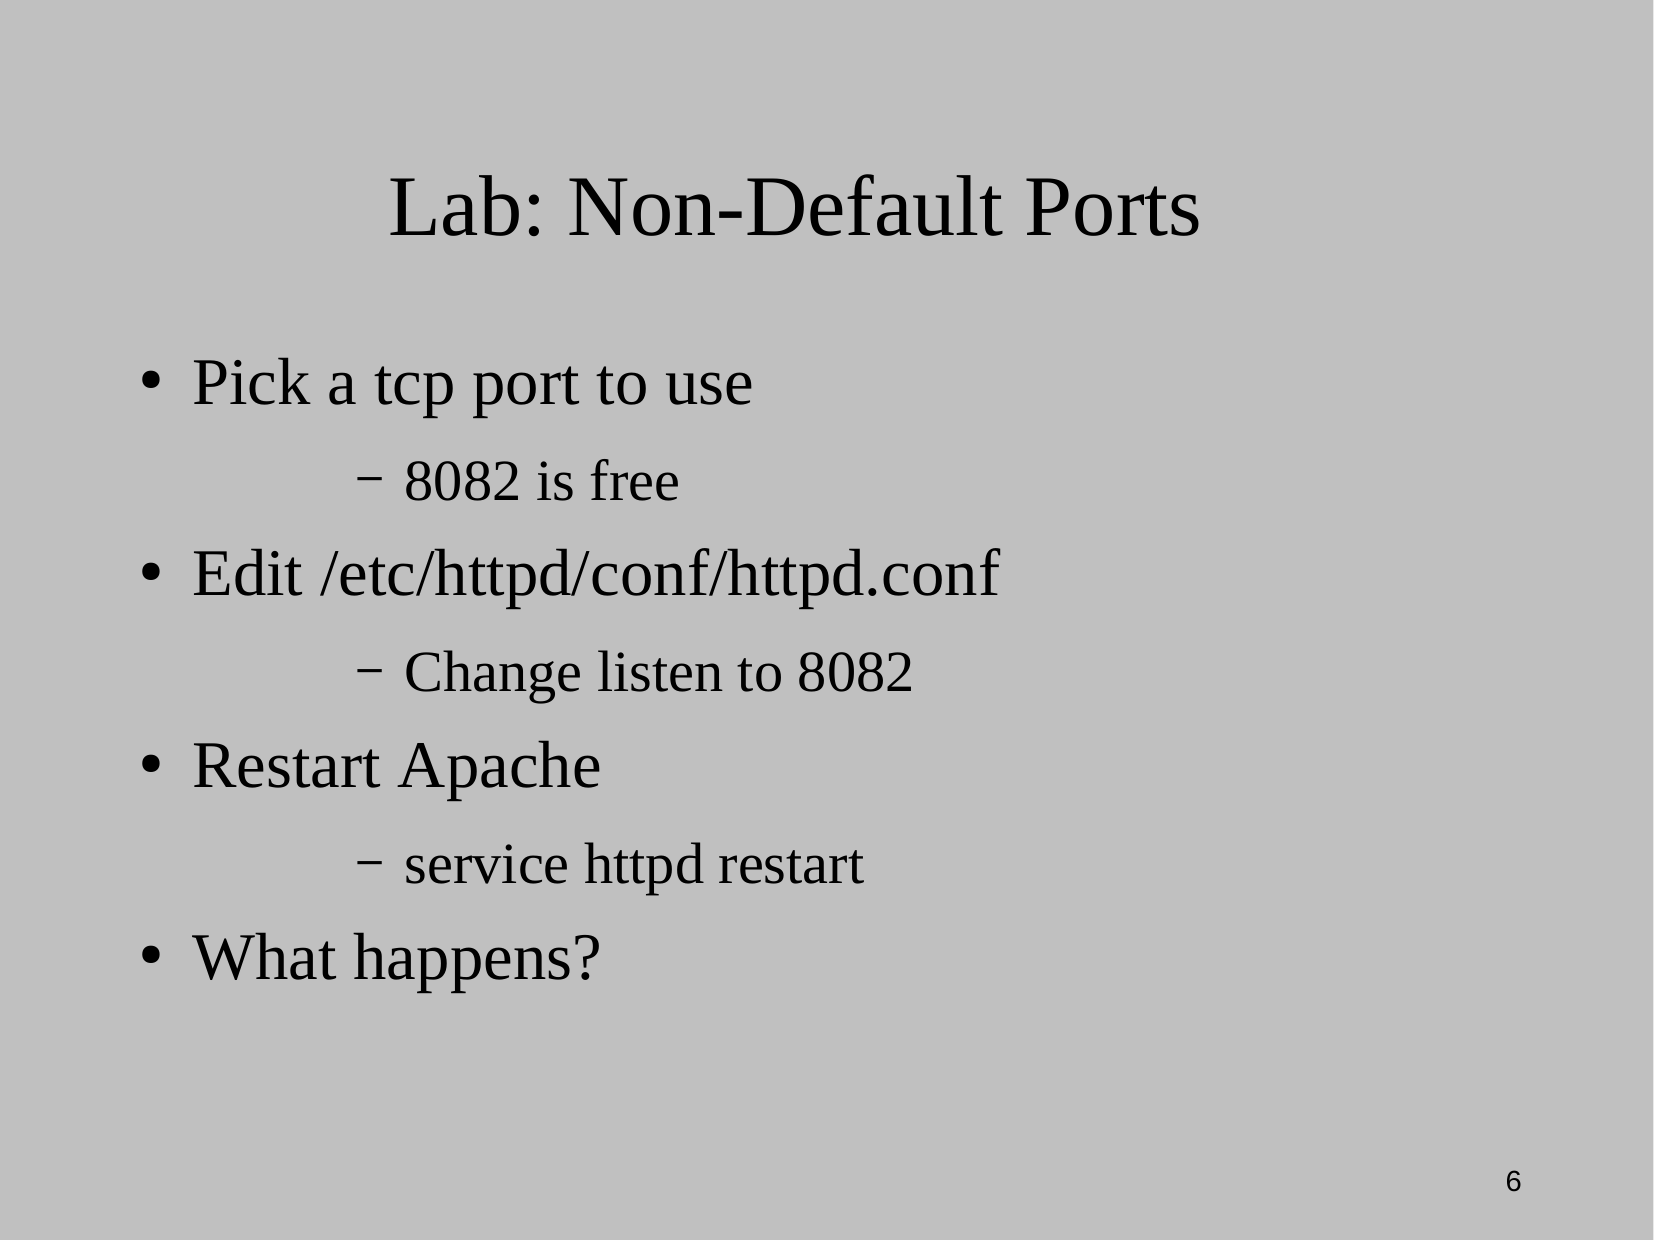

# Lab: Non-Default Ports
Pick a tcp port to use
8082 is free
Edit /etc/httpd/conf/httpd.conf
Change listen to 8082
Restart Apache
service httpd restart
What happens?